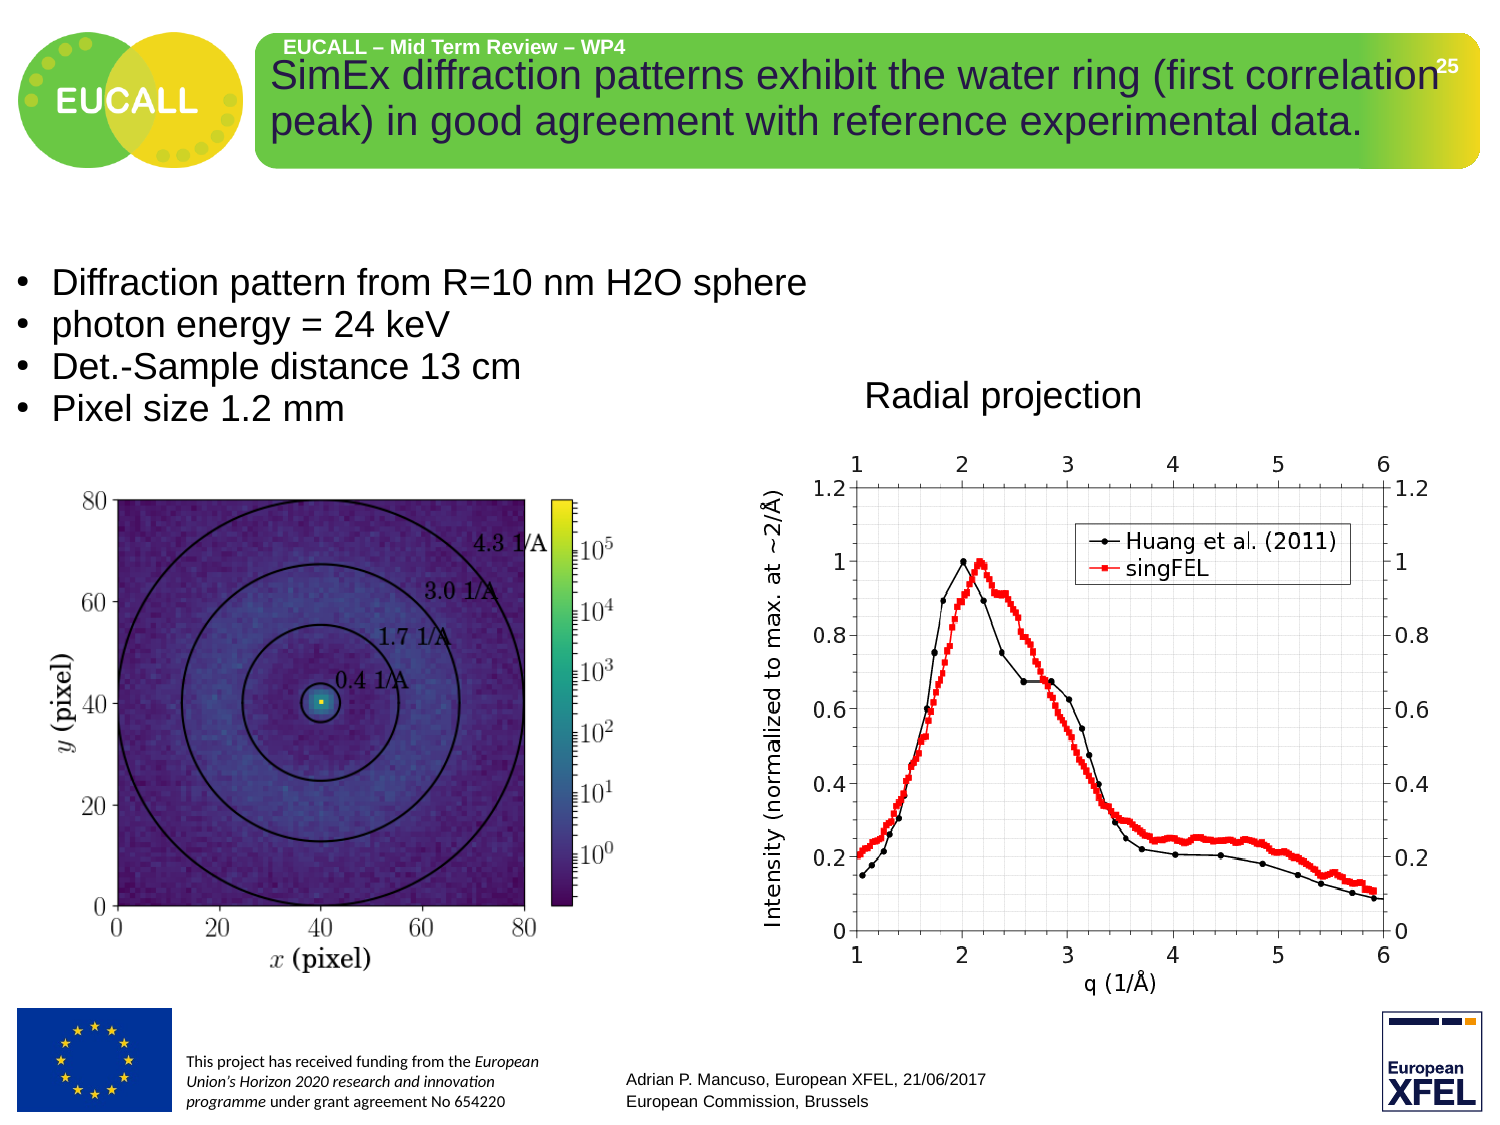

# SimEx diffraction patterns exhibit the water ring (first correlation peak) in good agreement with reference experimental data.
Diffraction pattern from R=10 nm H2O sphere
photon energy = 24 keV
Det.-Sample distance 13 cm
Pixel size 1.2 mm
Radial projection